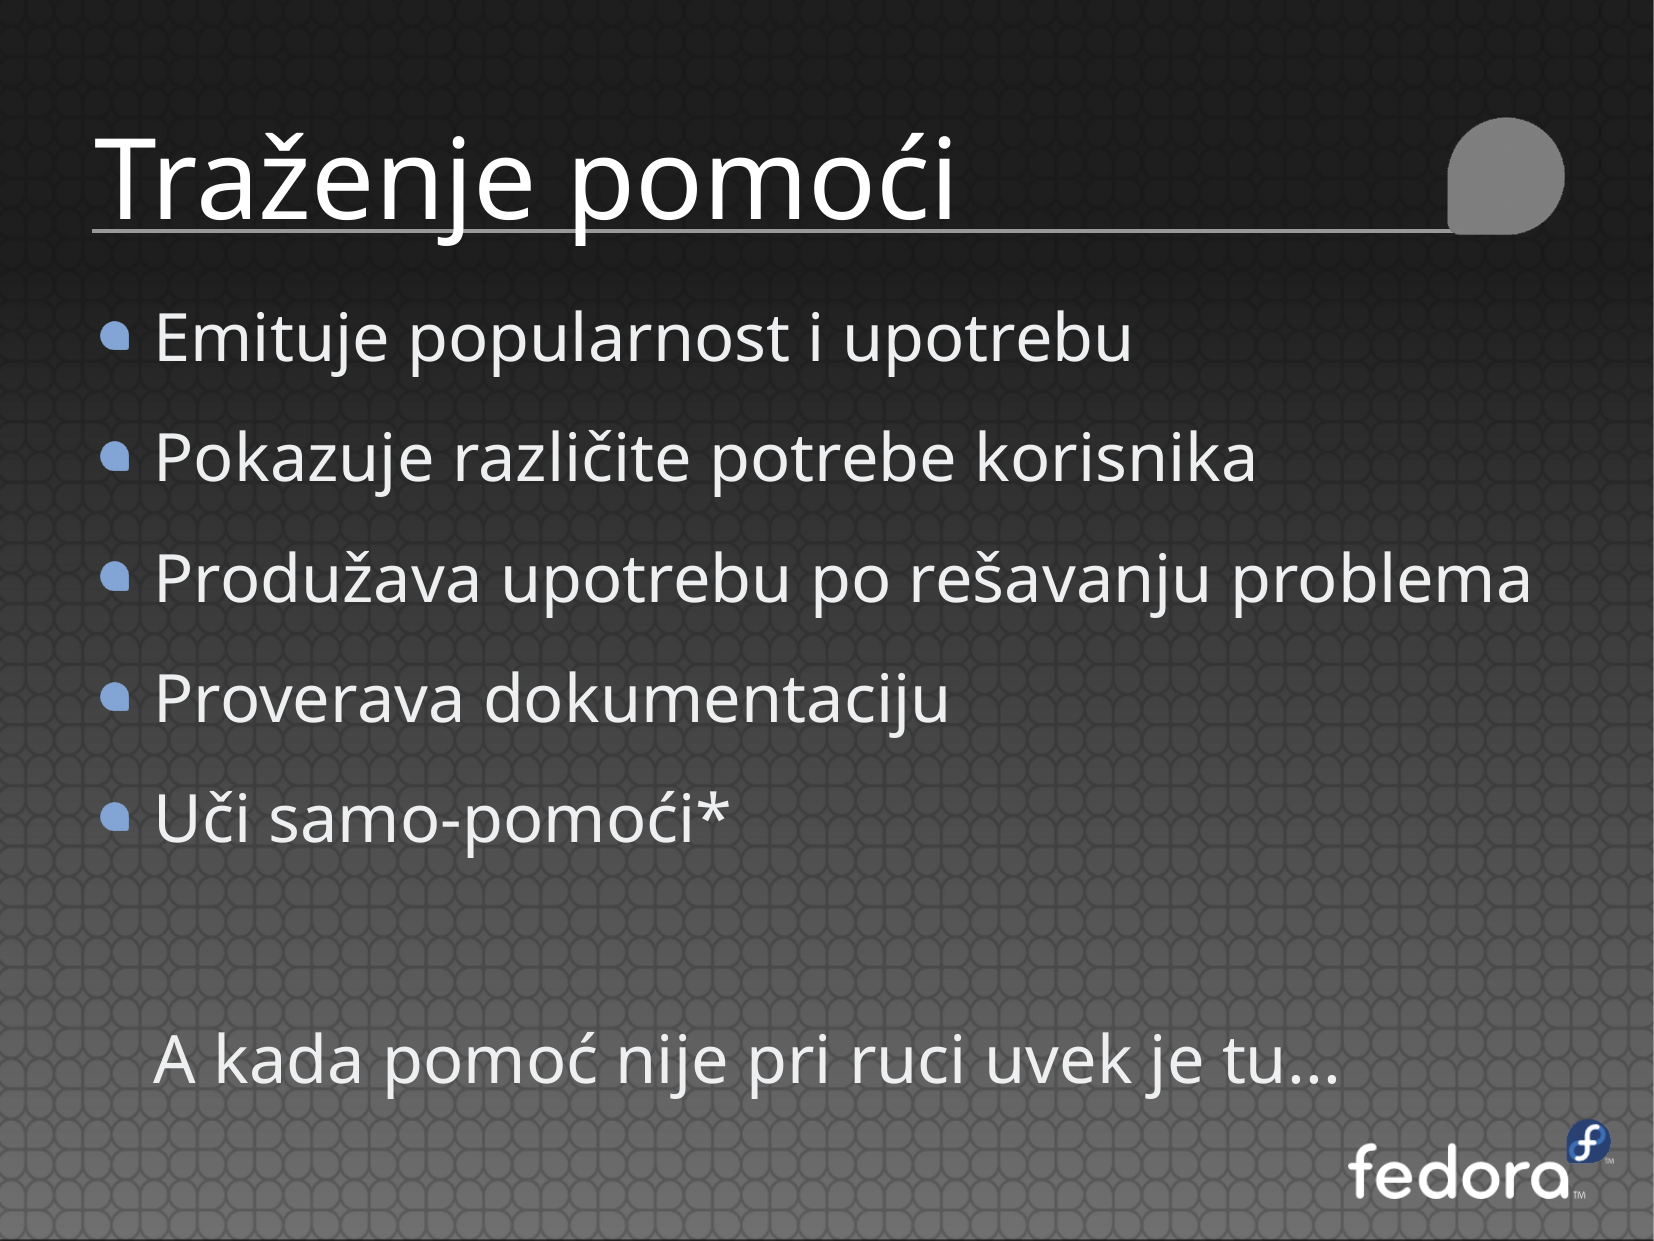

Traženje pomoći
# Emituje popularnost i upotrebu
Pokazuje različite potrebe korisnika
Produžava upotrebu po rešavanju problema
Proverava dokumentaciju
Uči samo-pomoći*
A kada pomoć nije pri ruci uvek je tu...